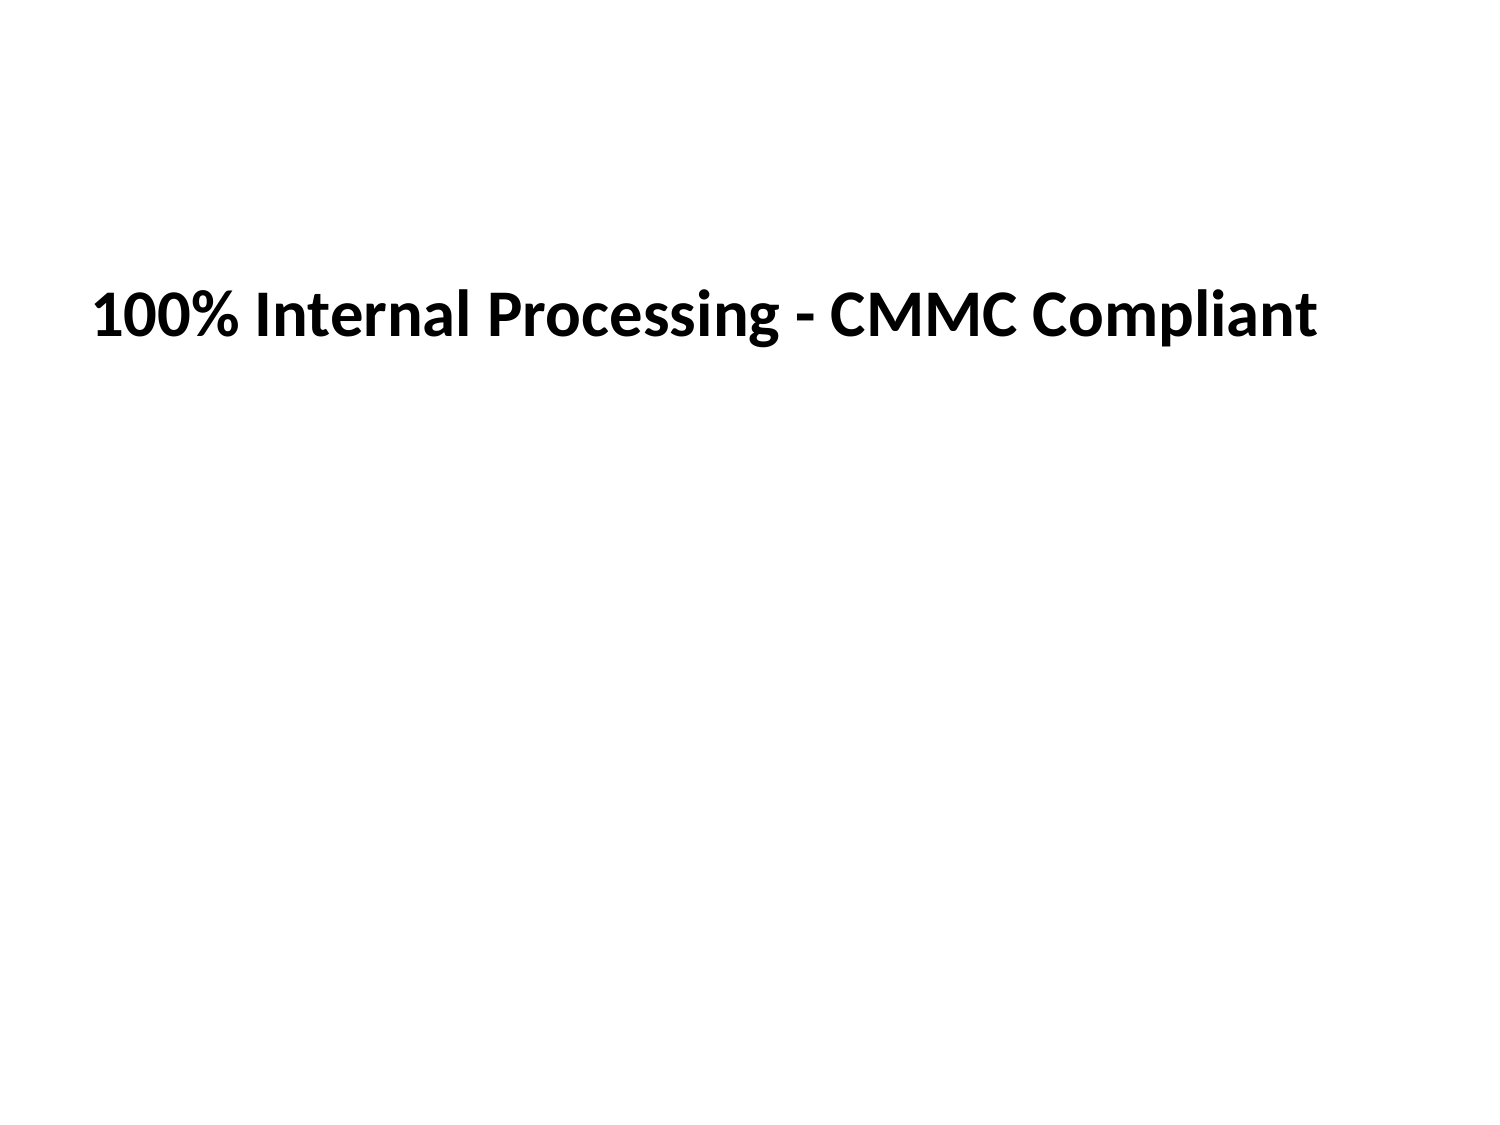

# 100% Internal Processing - CMMC Compliant